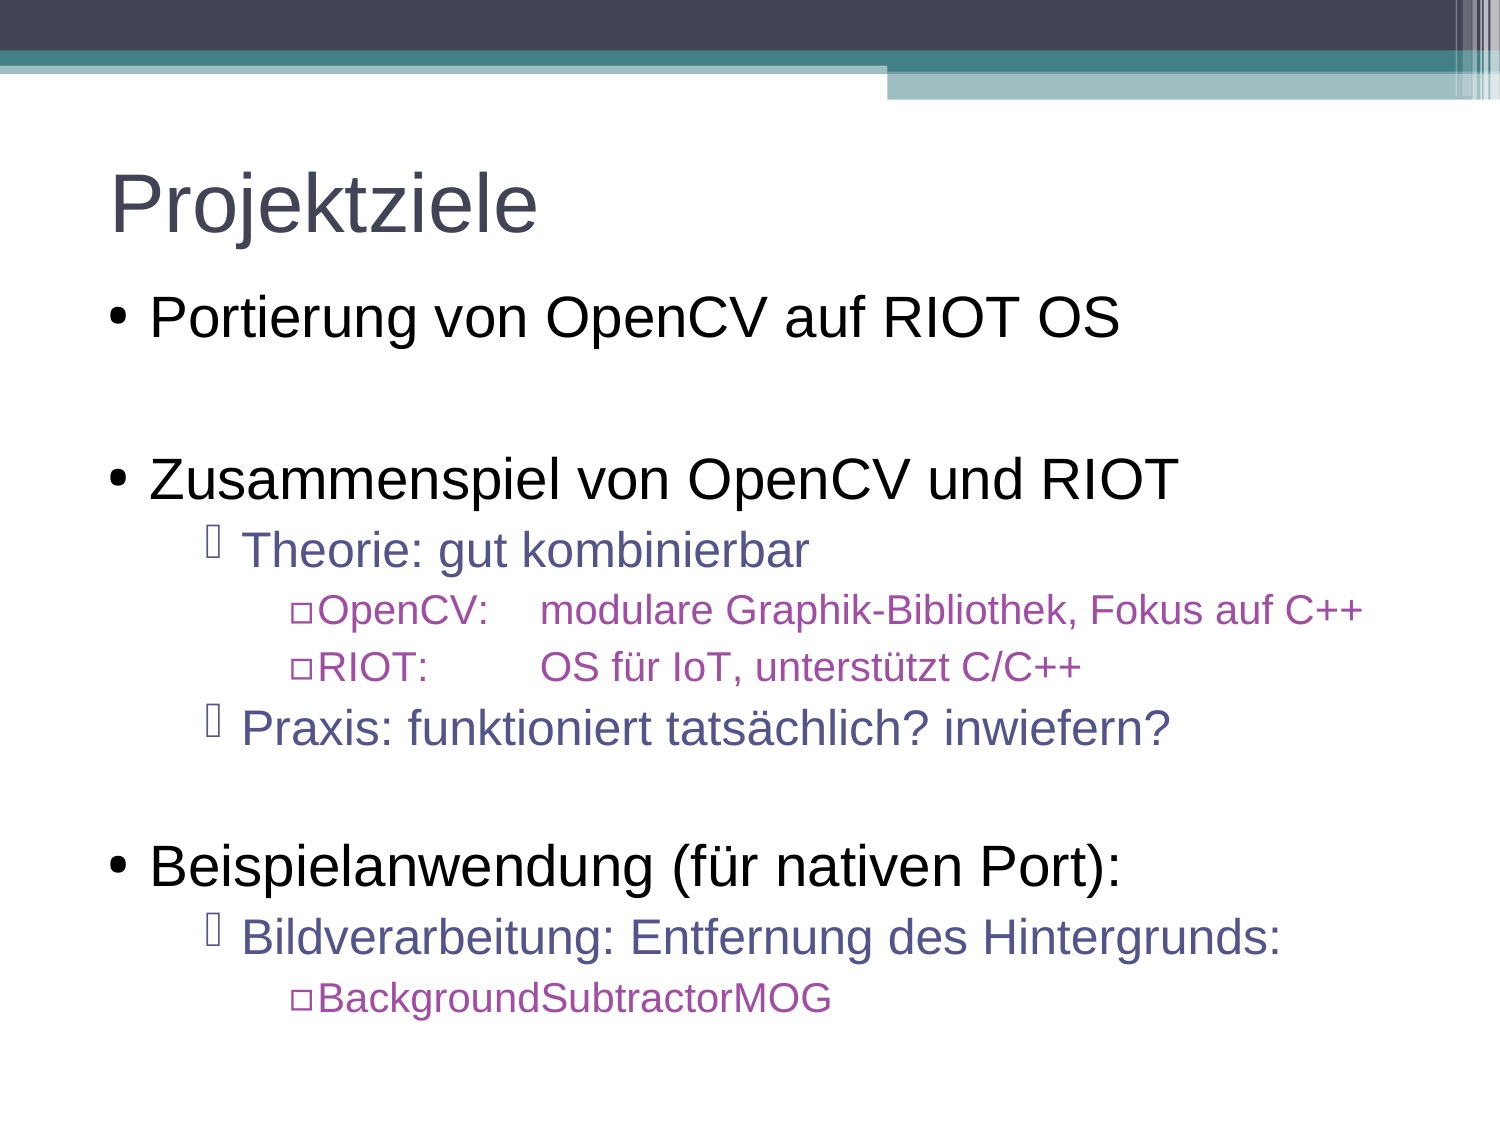

# Projektziele
Portierung von OpenCV auf RIOT OS
Zusammenspiel von OpenCV und RIOT
Theorie: gut kombinierbar
OpenCV: 	modulare Graphik-Bibliothek, Fokus auf C++
RIOT: 	OS für IoT, unterstützt C/C++
Praxis: funktioniert tatsächlich? inwiefern?
Beispielanwendung (für nativen Port):
Bildverarbeitung: Entfernung des Hintergrunds:
BackgroundSubtractorMOG